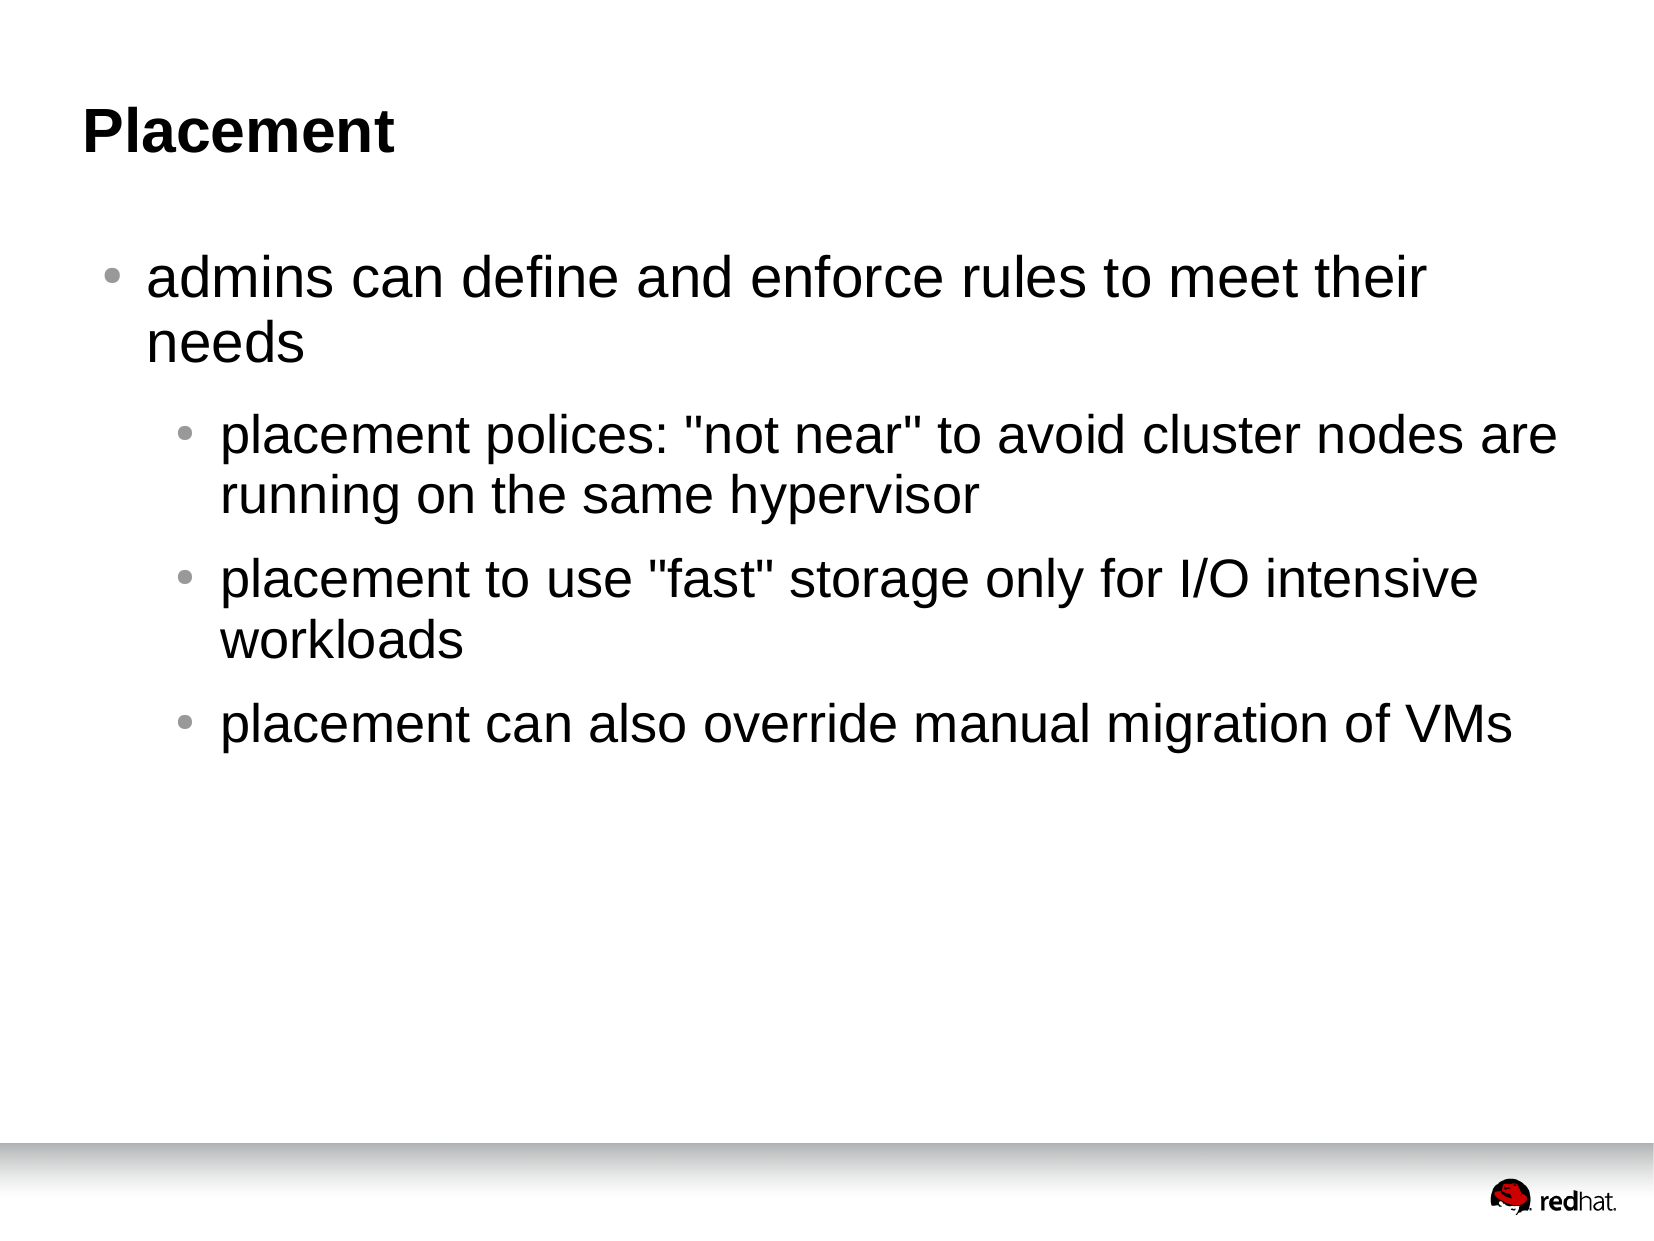

# Placement
admins can define and enforce rules to meet their needs
placement polices: "not near" to avoid cluster nodes are running on the same hypervisor
placement to use "fast" storage only for I/O intensive workloads
placement can also override manual migration of VMs